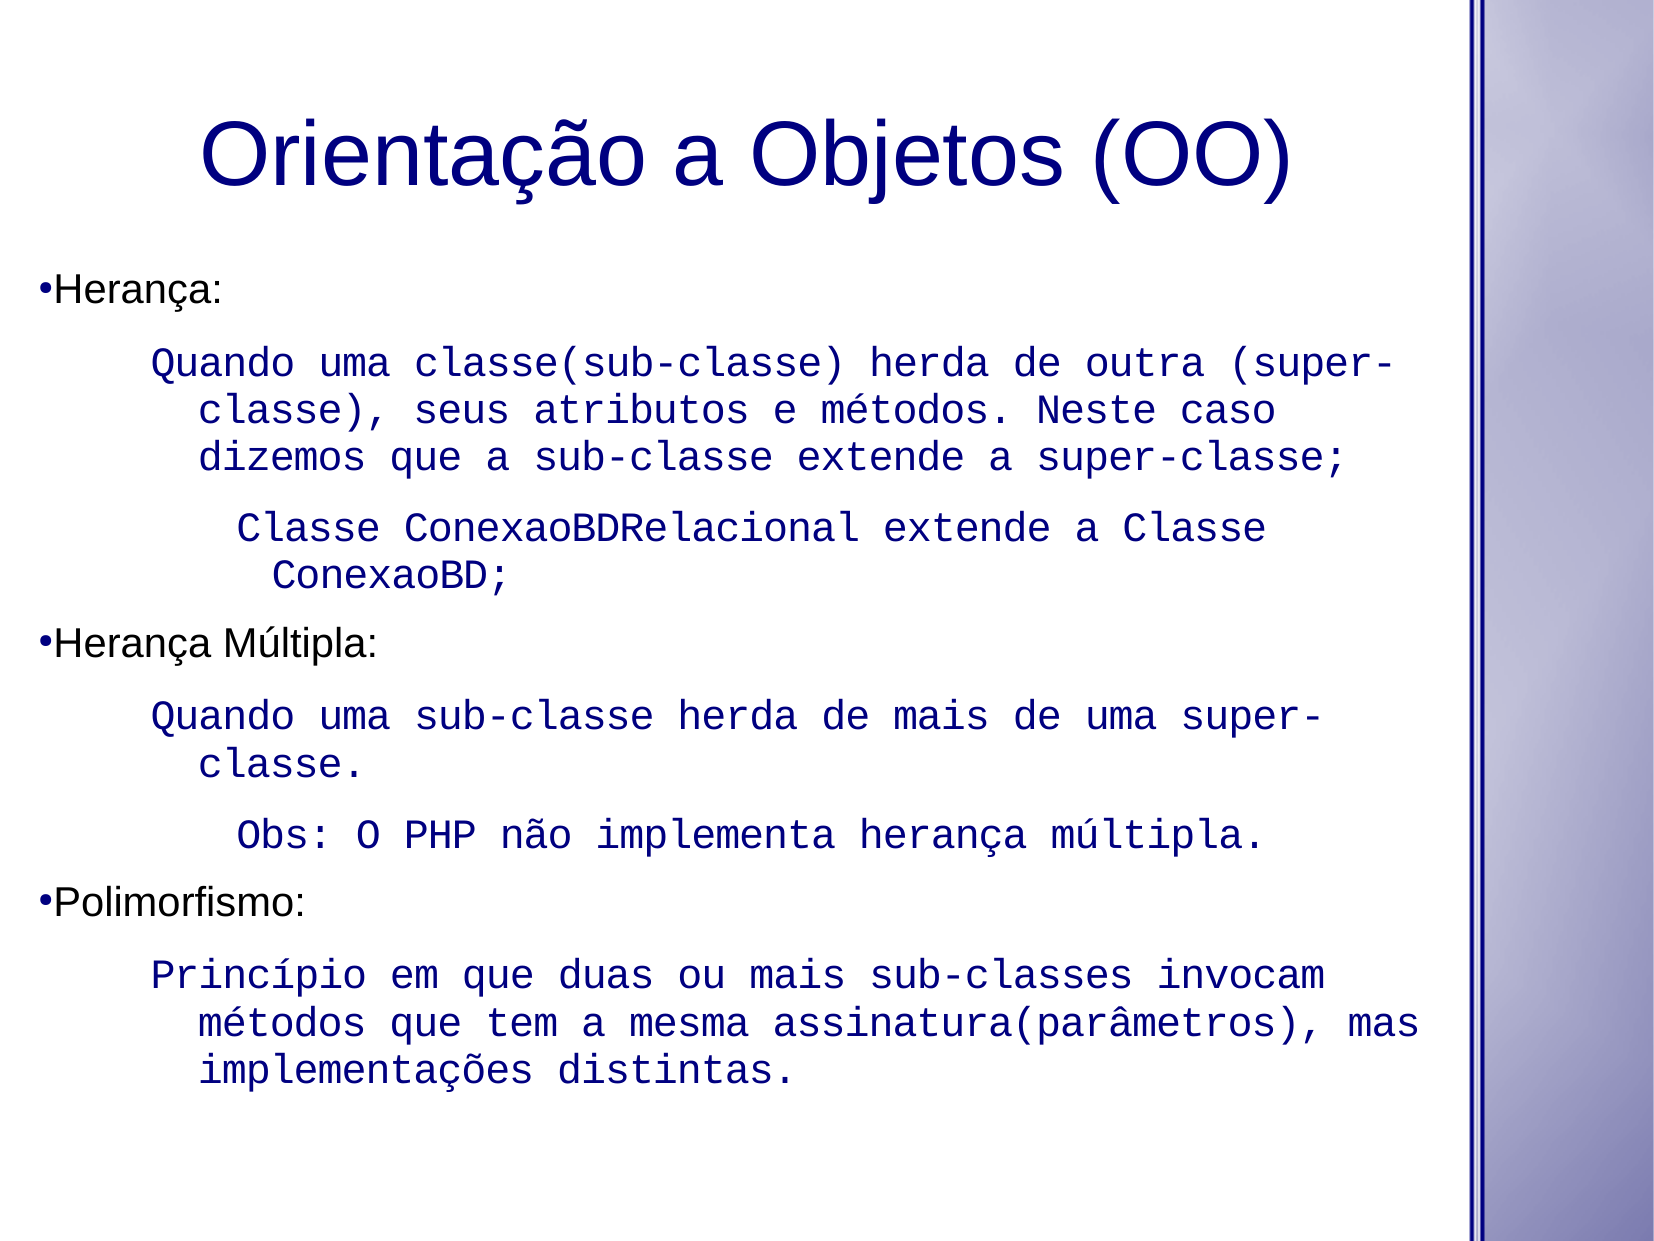

# Orientação a Objetos (OO)
Herança:
Quando uma classe(sub-classe) herda de outra (super-classe), seus atributos e métodos. Neste caso dizemos que a sub-classe extende a super-classe;
Classe ConexaoBDRelacional extende a Classe ConexaoBD;
Herança Múltipla:
Quando uma sub-classe herda de mais de uma super-classe.
Obs: O PHP não implementa herança múltipla.
Polimorfismo:
Princípio em que duas ou mais sub-classes invocam métodos que tem a mesma assinatura(parâmetros), mas implementações distintas.